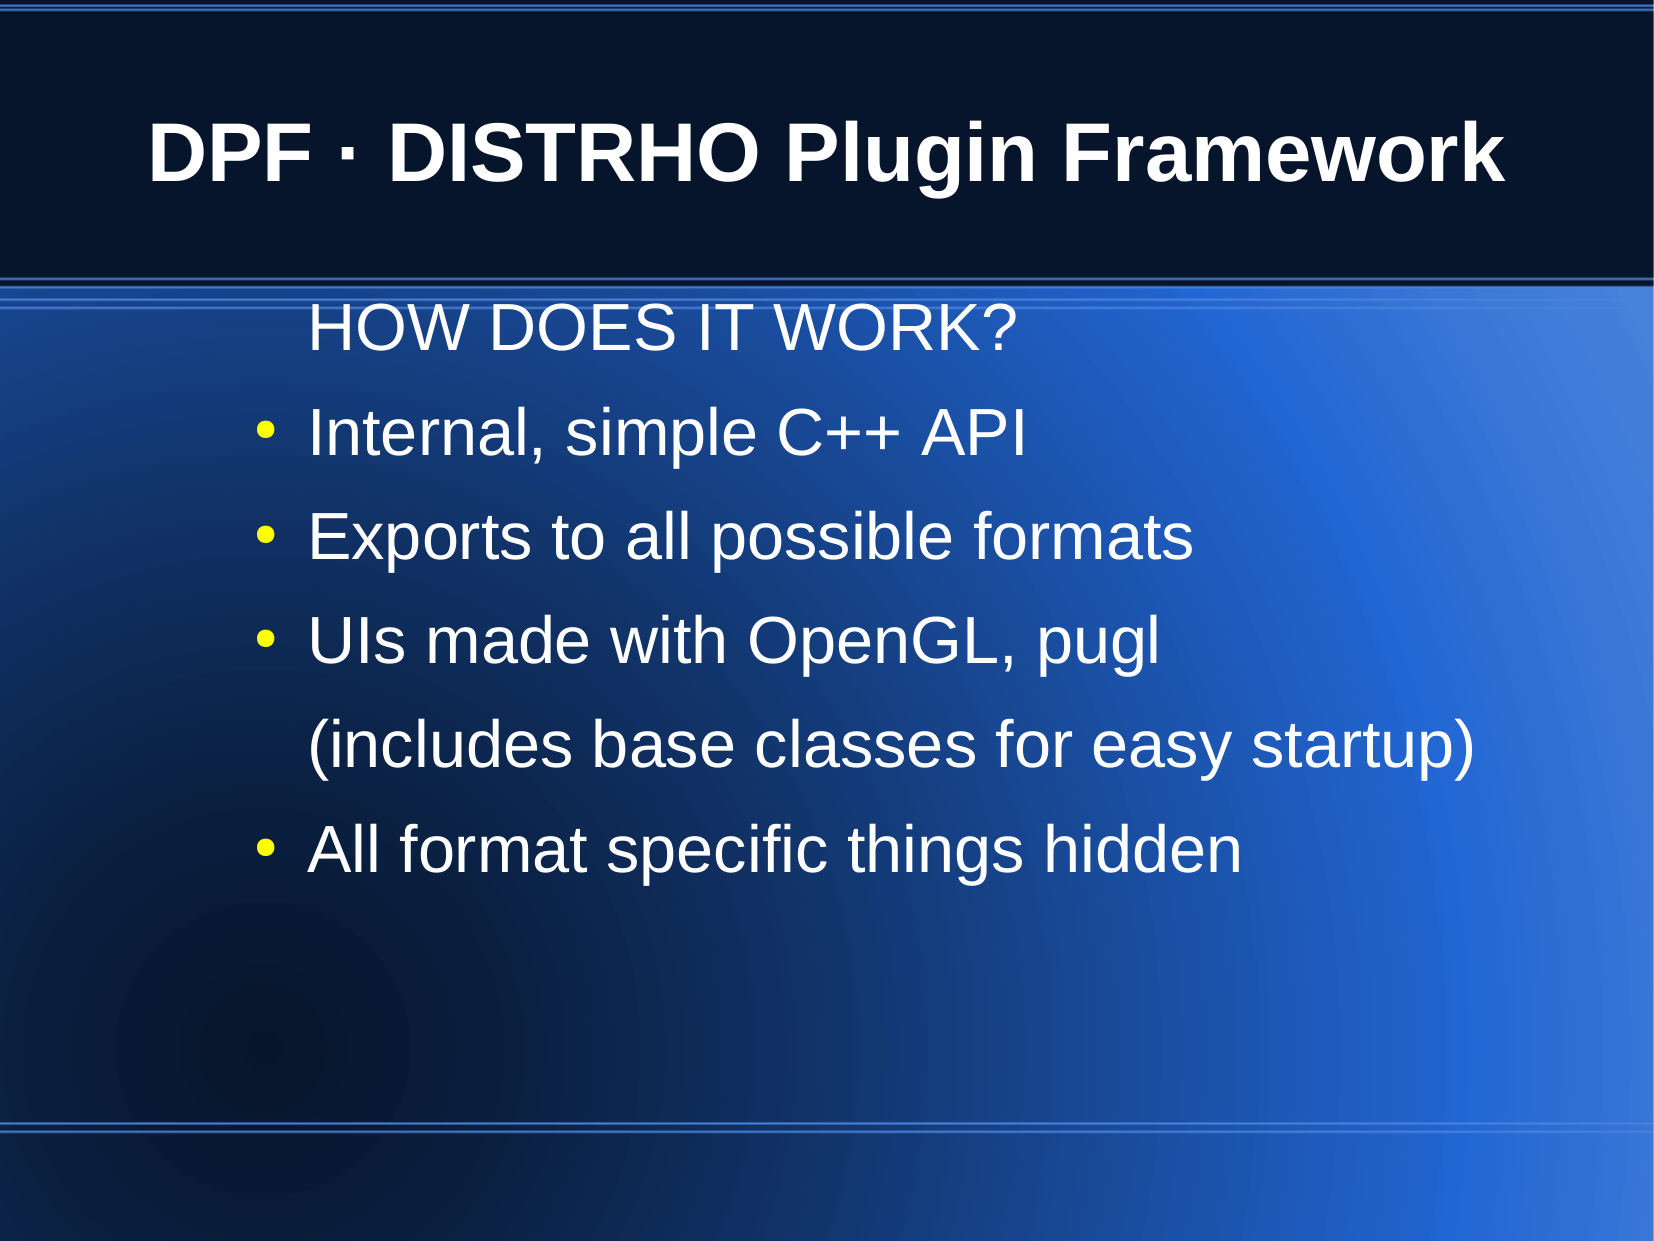

# DPF · DISTRHO Plugin Framework
HOW DOES IT WORK?
Internal, simple C++ API
Exports to all possible formats
UIs made with OpenGL, pugl
(includes base classes for easy startup)
All format specific things hidden